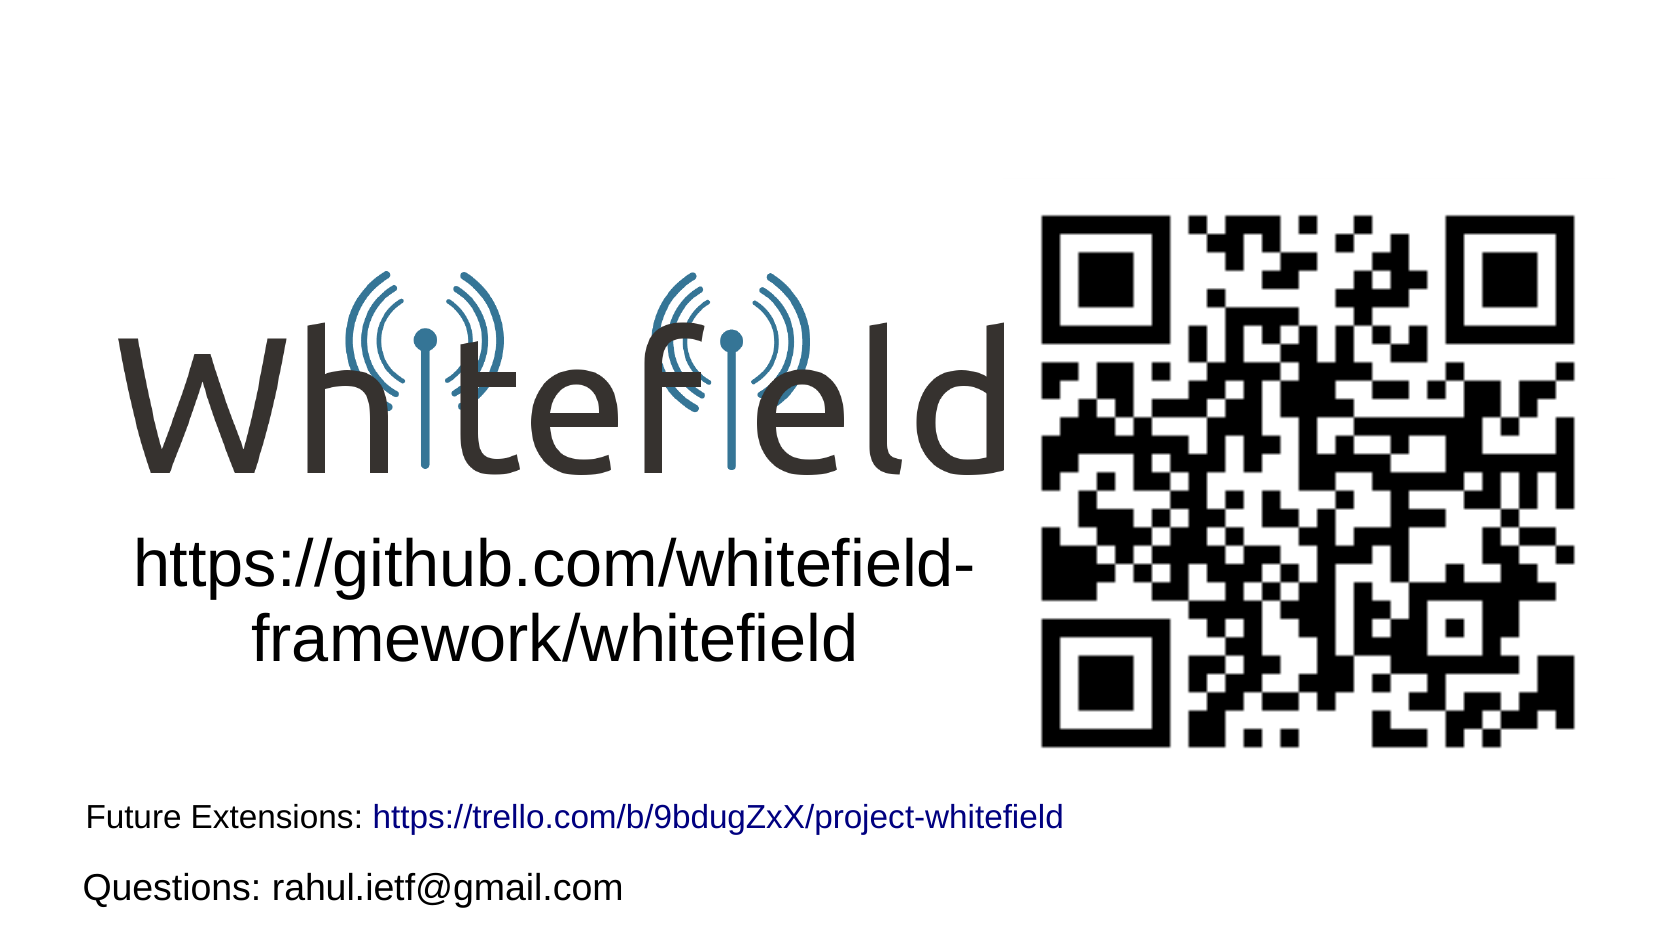

# https://github.com/whitefield-framework/whitefield
Future Extensions: https://trello.com/b/9bdugZxX/project-whitefield
Questions: rahul.ietf@gmail.com